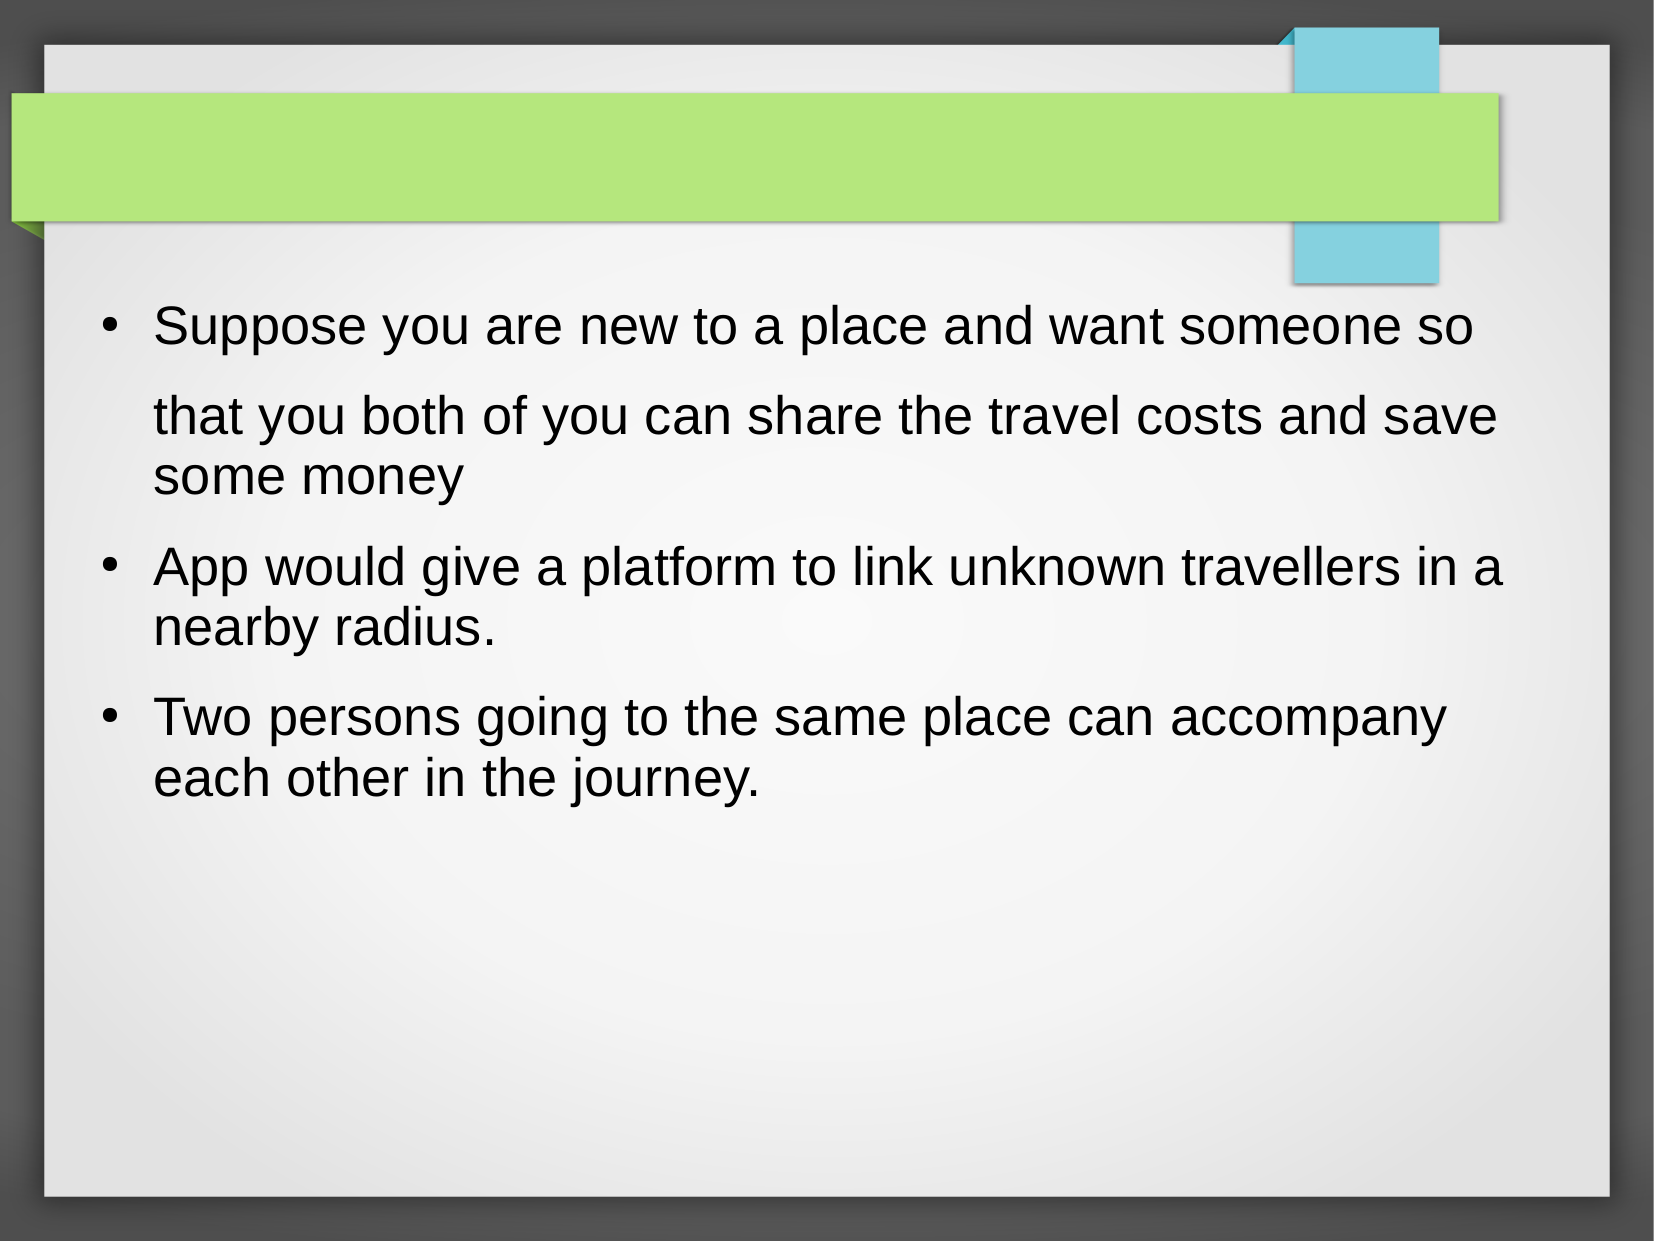

#
Suppose you are new to a place and want someone so
that you both of you can share the travel costs and save some money
App would give a platform to link unknown travellers in a nearby radius.
Two persons going to the same place can accompany each other in the journey.